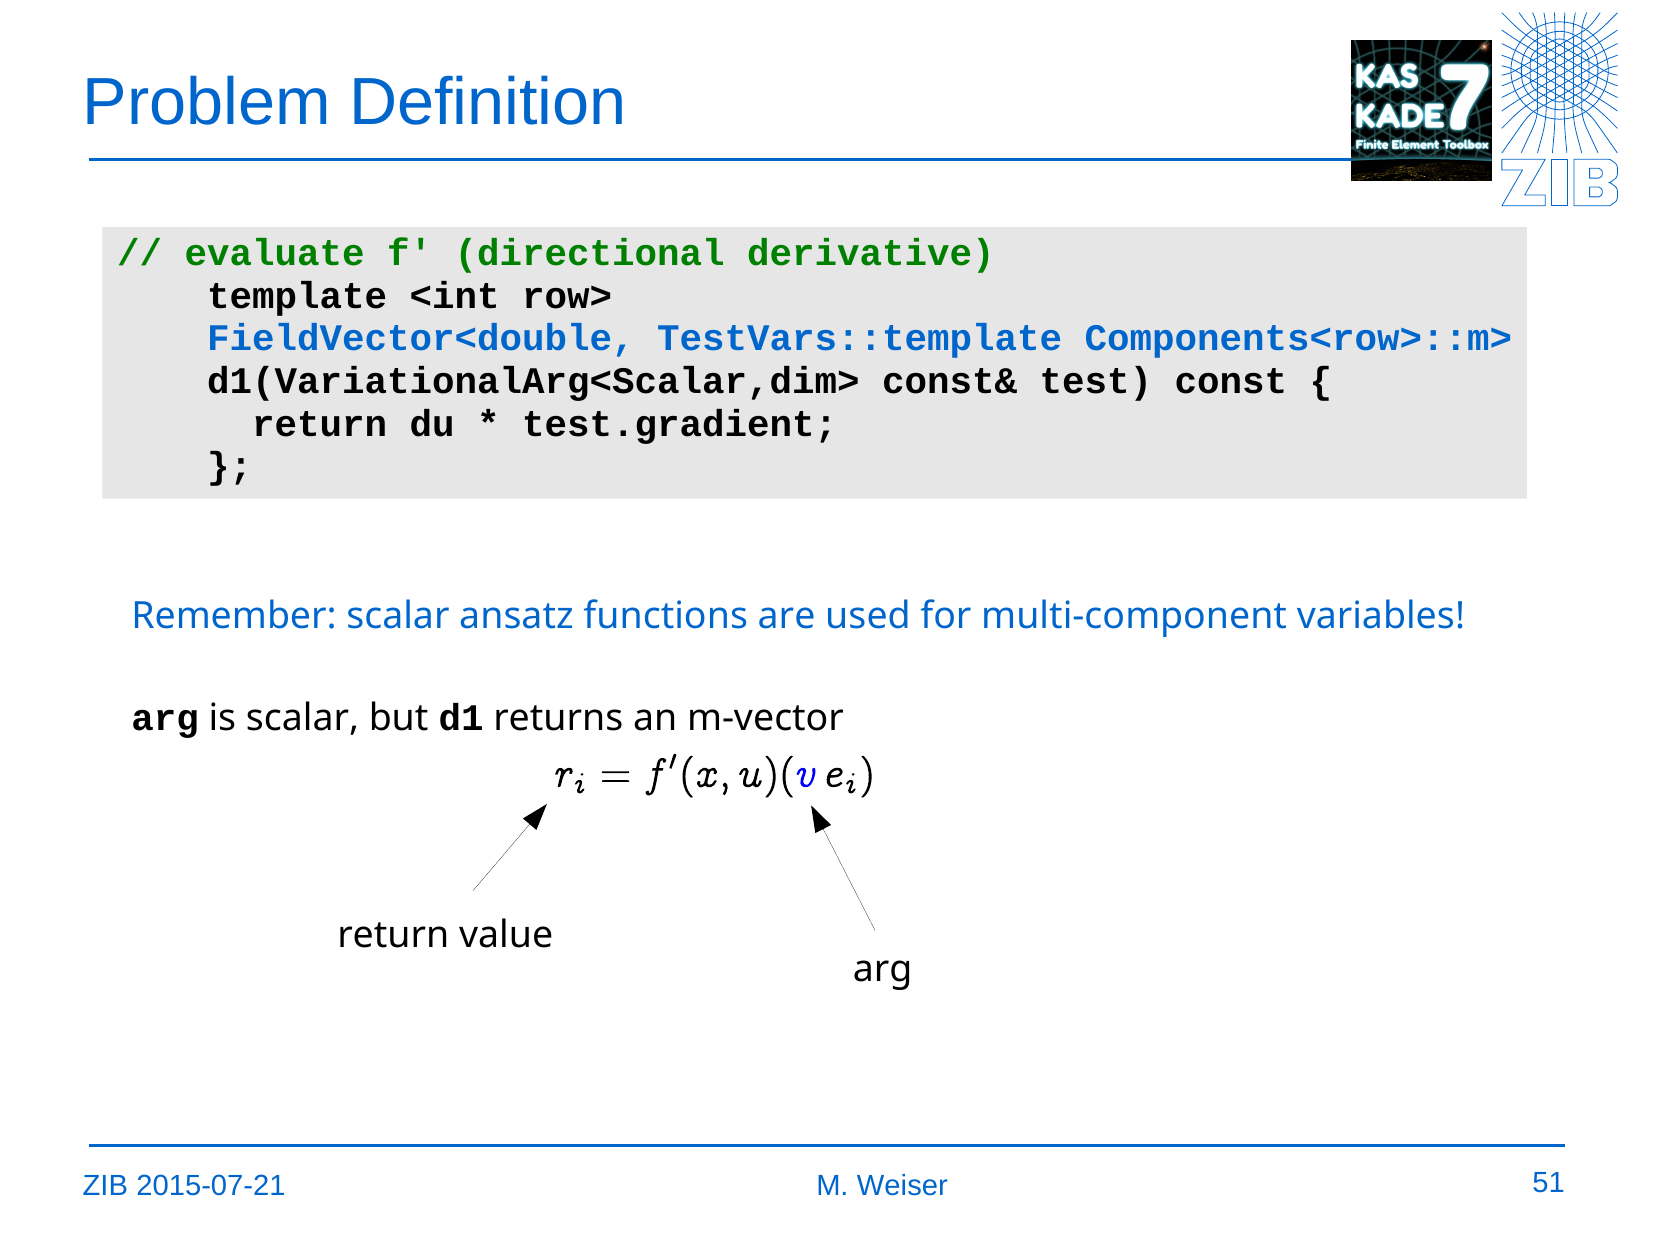

# Problem Definition
// evaluate f' (directional derivative)
 template <int row>
 FieldVector<double, TestVars::template Components<row>::m>
 d1(VariationalArg<Scalar,dim> const& test) const {
 return du * test.gradient;
 };
Remember: scalar ansatz functions are used for multi-component variables!
arg is scalar, but d1 returns an m-vector
return value
arg
51
ZIB 2015-07-21
M. Weiser